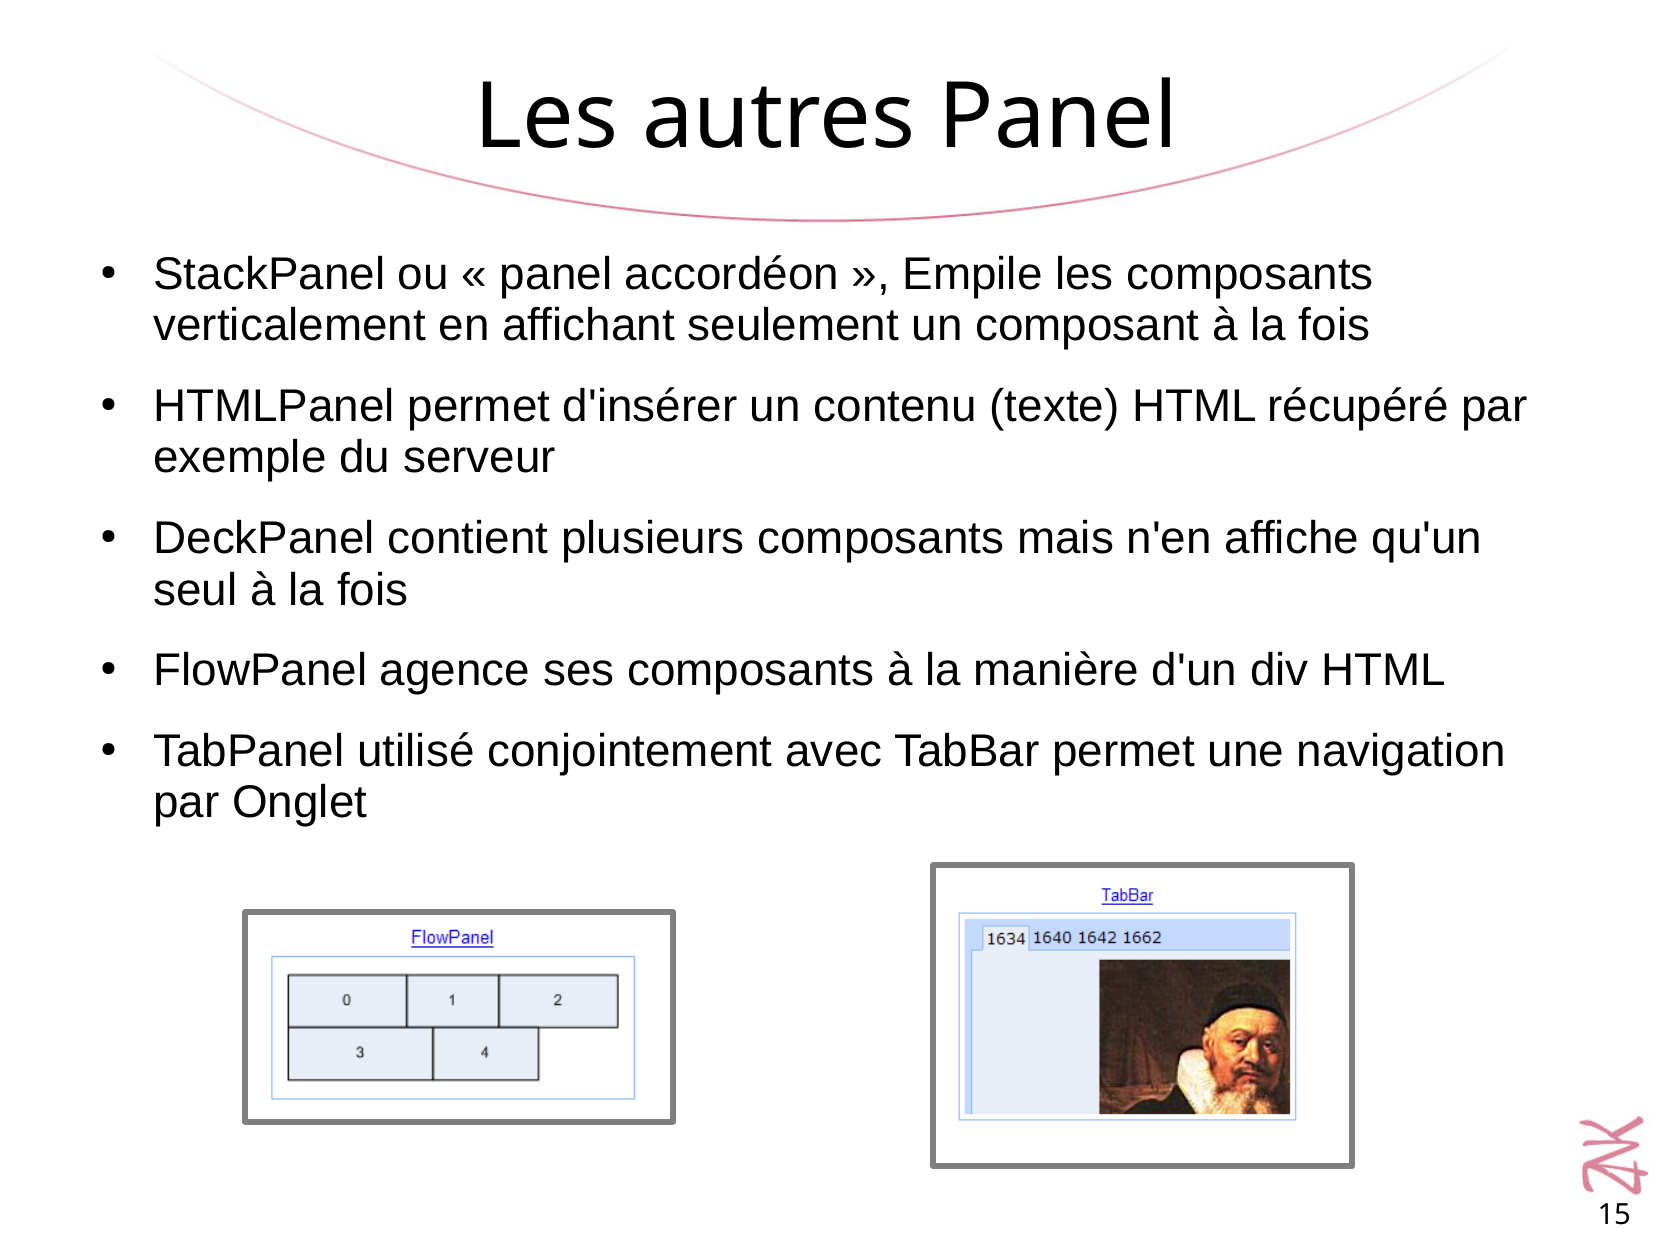

# Les autres Panel
StackPanel ou « panel accordéon », Empile les composants verticalement en affichant seulement un composant à la fois
HTMLPanel permet d'insérer un contenu (texte) HTML récupéré par exemple du serveur
DeckPanel contient plusieurs composants mais n'en affiche qu'un seul à la fois
FlowPanel agence ses composants à la manière d'un div HTML
TabPanel utilisé conjointement avec TabBar permet une navigation par Onglet
15